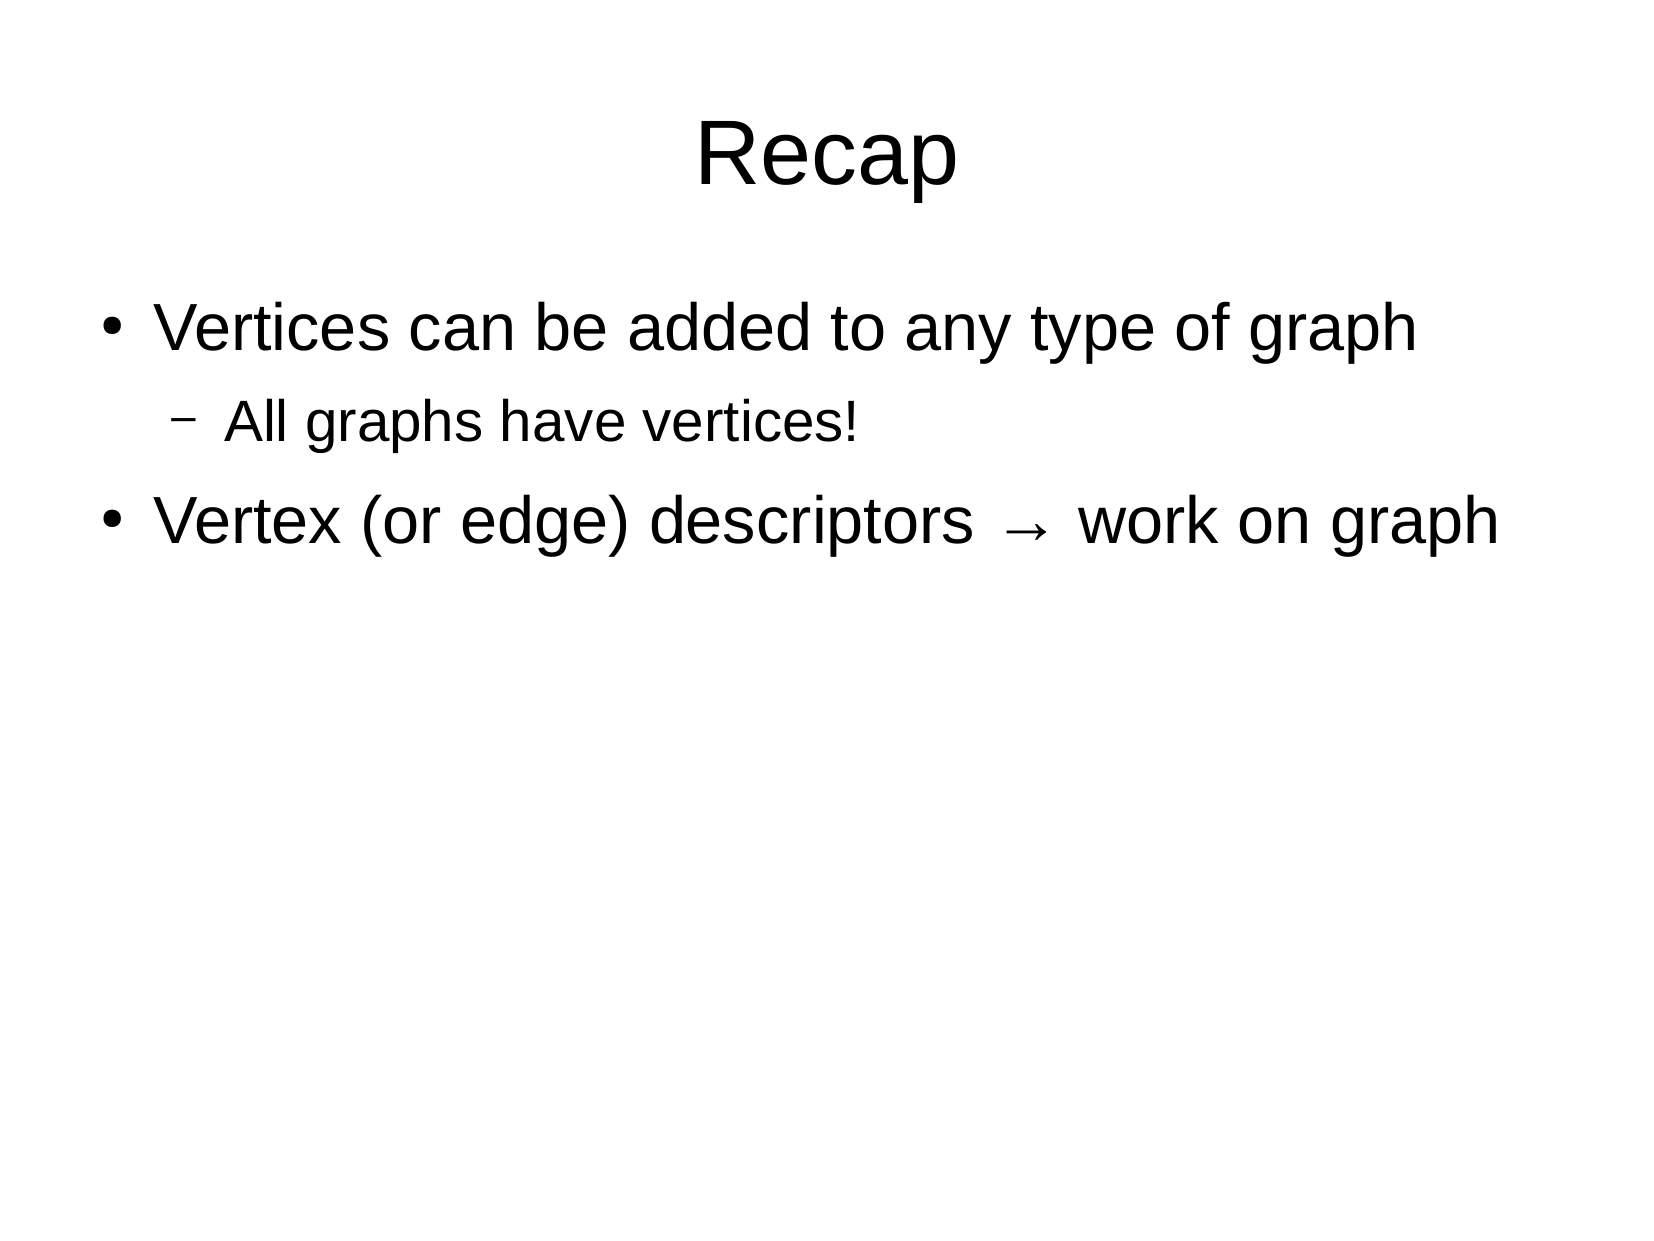

# Recap
Vertices can be added to any type of graph
All graphs have vertices!
Vertex (or edge) descriptors → work on graph